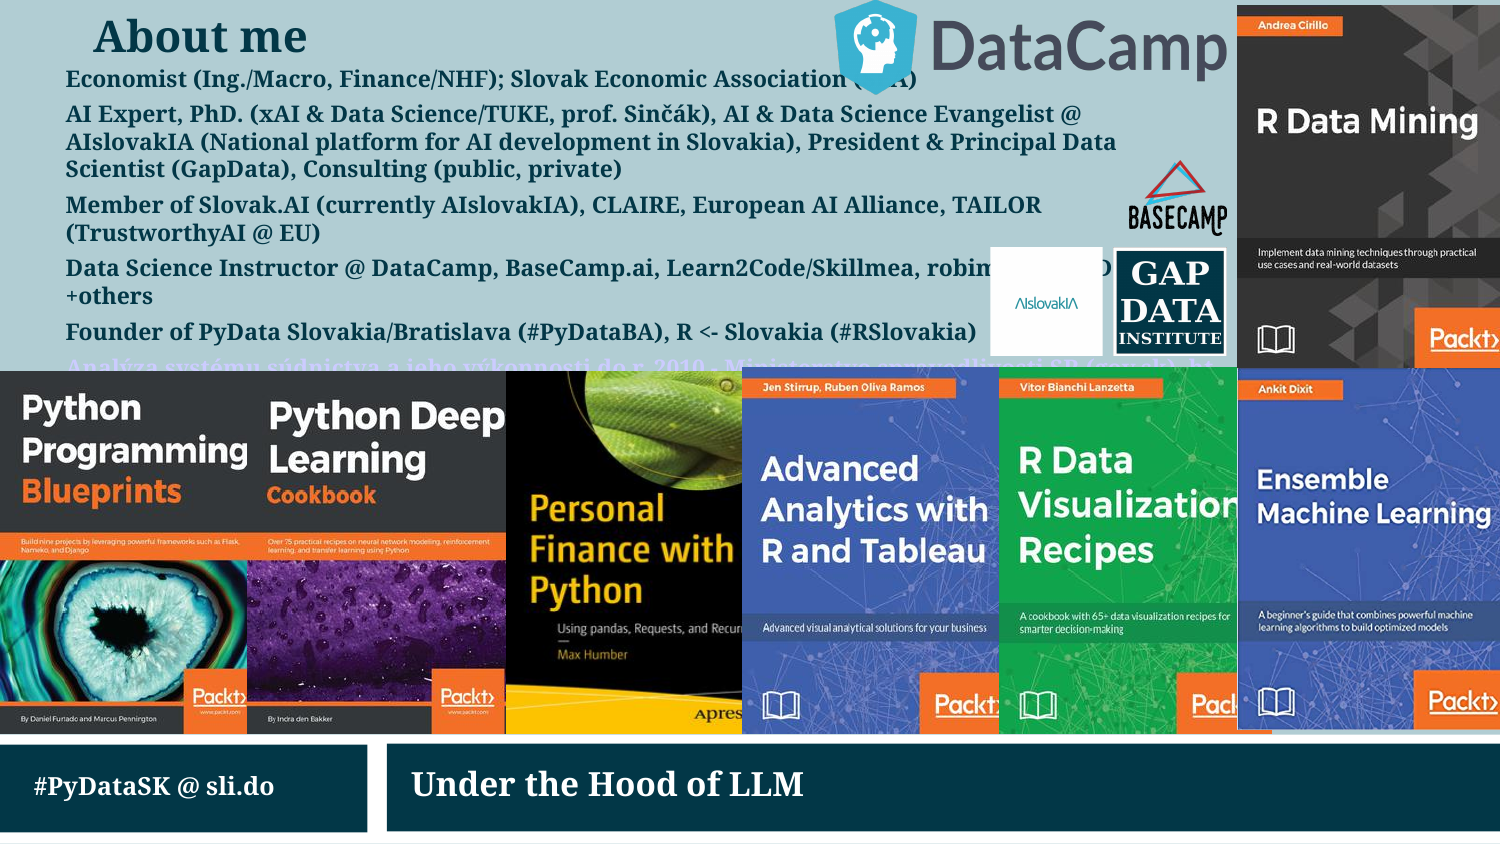

About me
Economist (Ing./Macro, Finance/NHF); Slovak Economic Association (SEA)
AI Expert, PhD. (xAI & Data Science/TUKE, prof. Sinčák), AI & Data Science Evangelist @ AIslovakIA (National platform for AI development in Slovakia), President & Principal Data Scientist (GapData), Consulting (public, private)
Member of Slovak.AI (currently AIslovakIA), CLAIRE, European AI Alliance, TAILOR (TrustworthyAI @ EU)
Data Science Instructor @ DataCamp, BaseCamp.ai, Learn2Code/Skillmea, robime.it, GapData +others
Founder of PyData Slovakia/Bratislava (#PyDataBA), R <- Slovakia (#RSlovakia)
Analýza systému súdnictva a jeho výkonnosti do r. 2010 - Ministerstvo spravodlivosti SR (gov.sk), https://www.justice.gov.sk/tlacovespravy/tlacova-sprava-1581/ + selected for AI Connect II
U.S. Department of State’s & Atlantic Council GeoTech Center’s AI Connect program (2024)
Under the Hood of LLM
#PyDataSK @ sli.do